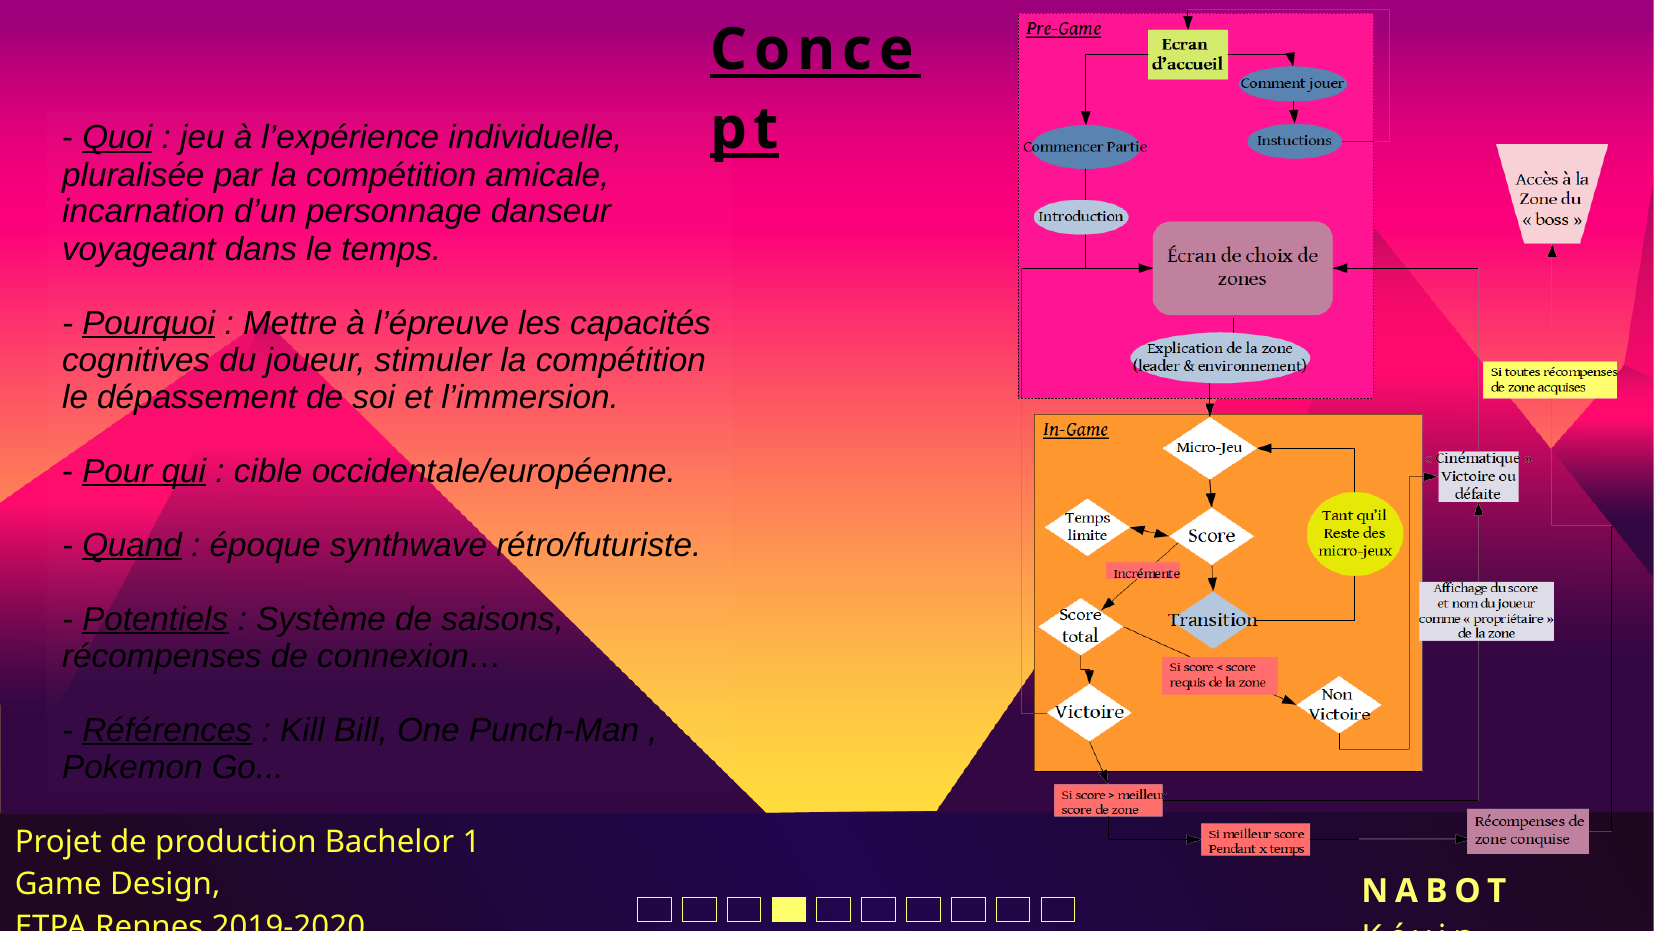

Concept
- Quoi : jeu à l’expérience individuelle, pluralisée par la compétition amicale, incarnation d’un personnage danseur
voyageant dans le temps.
- Pourquoi : Mettre à l’épreuve les capacités cognitives du joueur, stimuler la compétition le dépassement de soi et l’immersion.
- Pour qui : cible occidentale/européenne.
- Quand : époque synthwave rétro/futuriste.
- Potentiels : Système de saisons, récompenses de connexion…
- Références : Kill Bill, One Punch-Man ,
Pokemon Go...
Projet de production Bachelor 1 Game Design,
ETPA Rennes 2019-2020
NABOT Kévin